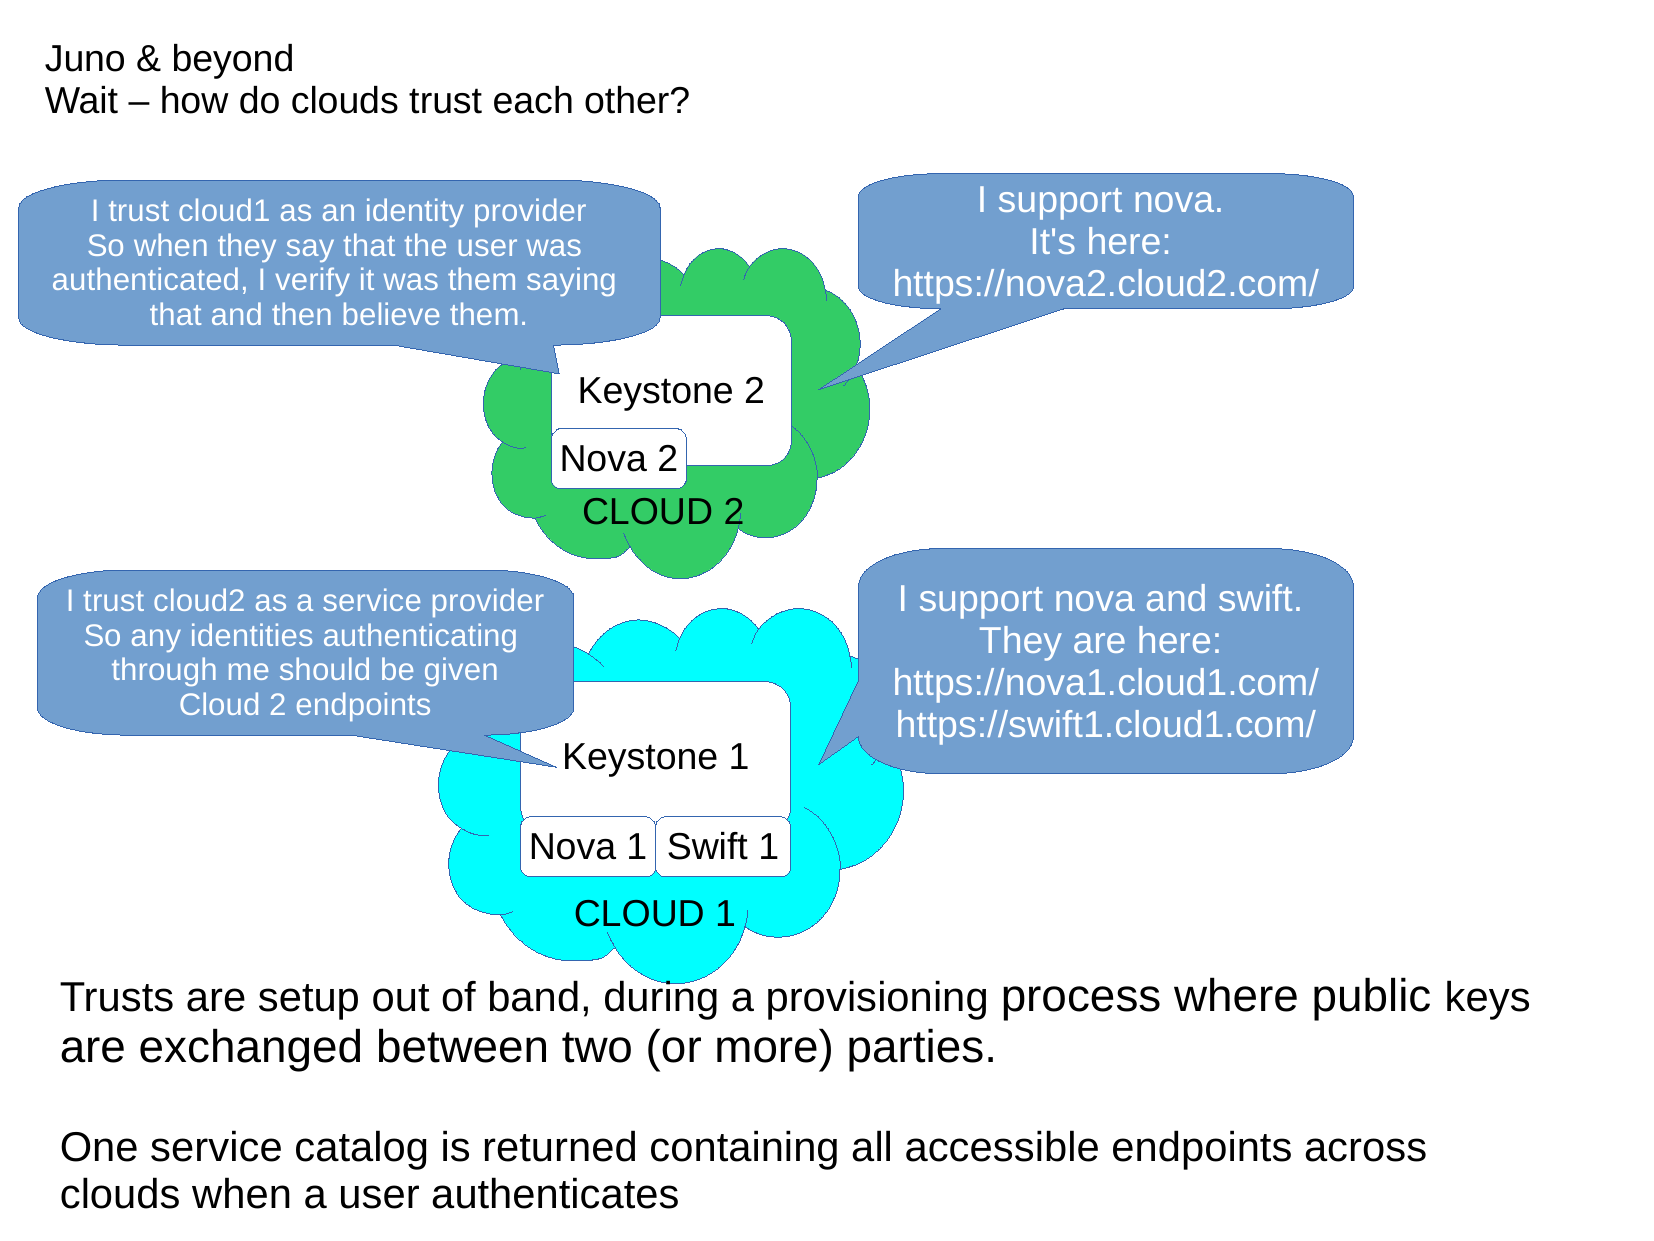

Juno & beyond
Wait – how do clouds trust each other?
I support nova.
It's here:
https://nova2.cloud2.com/
I trust cloud1 as an identity provider
So when they say that the user was
authenticated, I verify it was them saying
that and then believe them.
CLOUD 2
Keystone 2
Nova 2
I support nova and swift.
They are here:
https://nova1.cloud1.com/
https://swift1.cloud1.com/
I trust cloud2 as a service provider
So any identities authenticating
through me should be given
Cloud 2 endpoints
CLOUD 1
Keystone 1
Nova 1
Swift 1
Trusts are setup out of band, during a provisioning process where public keys are exchanged between two (or more) parties.
One service catalog is returned containing all accessible endpoints across clouds when a user authenticates